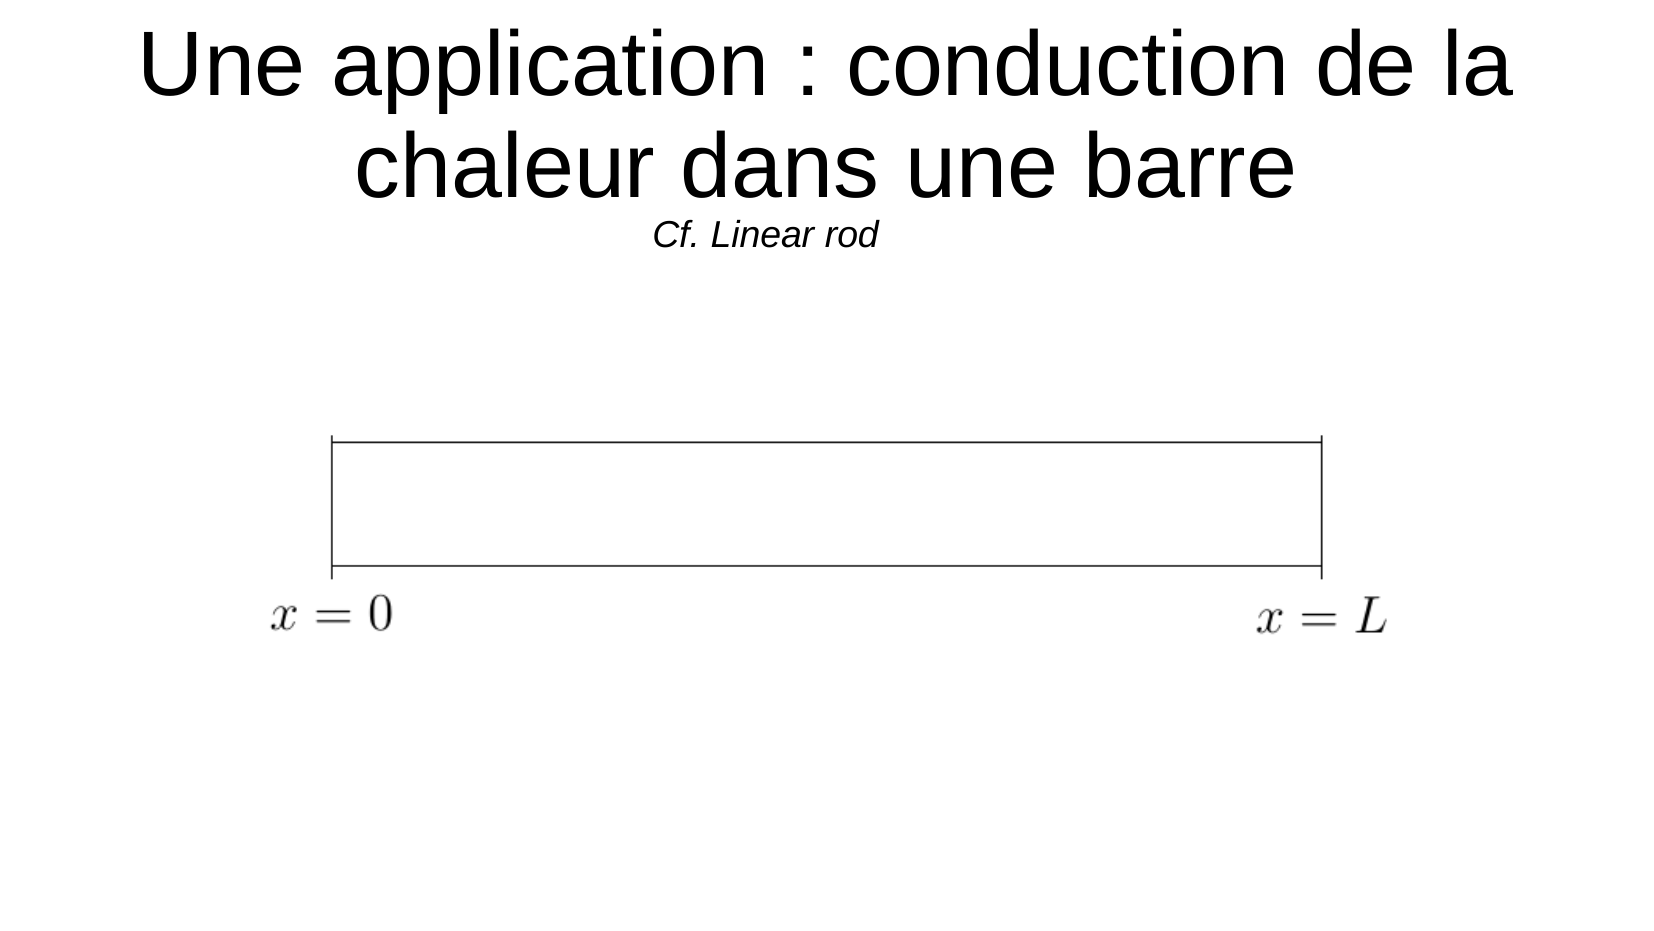

# Une application : conduction de la chaleur dans une barre
Cf. Linear rod